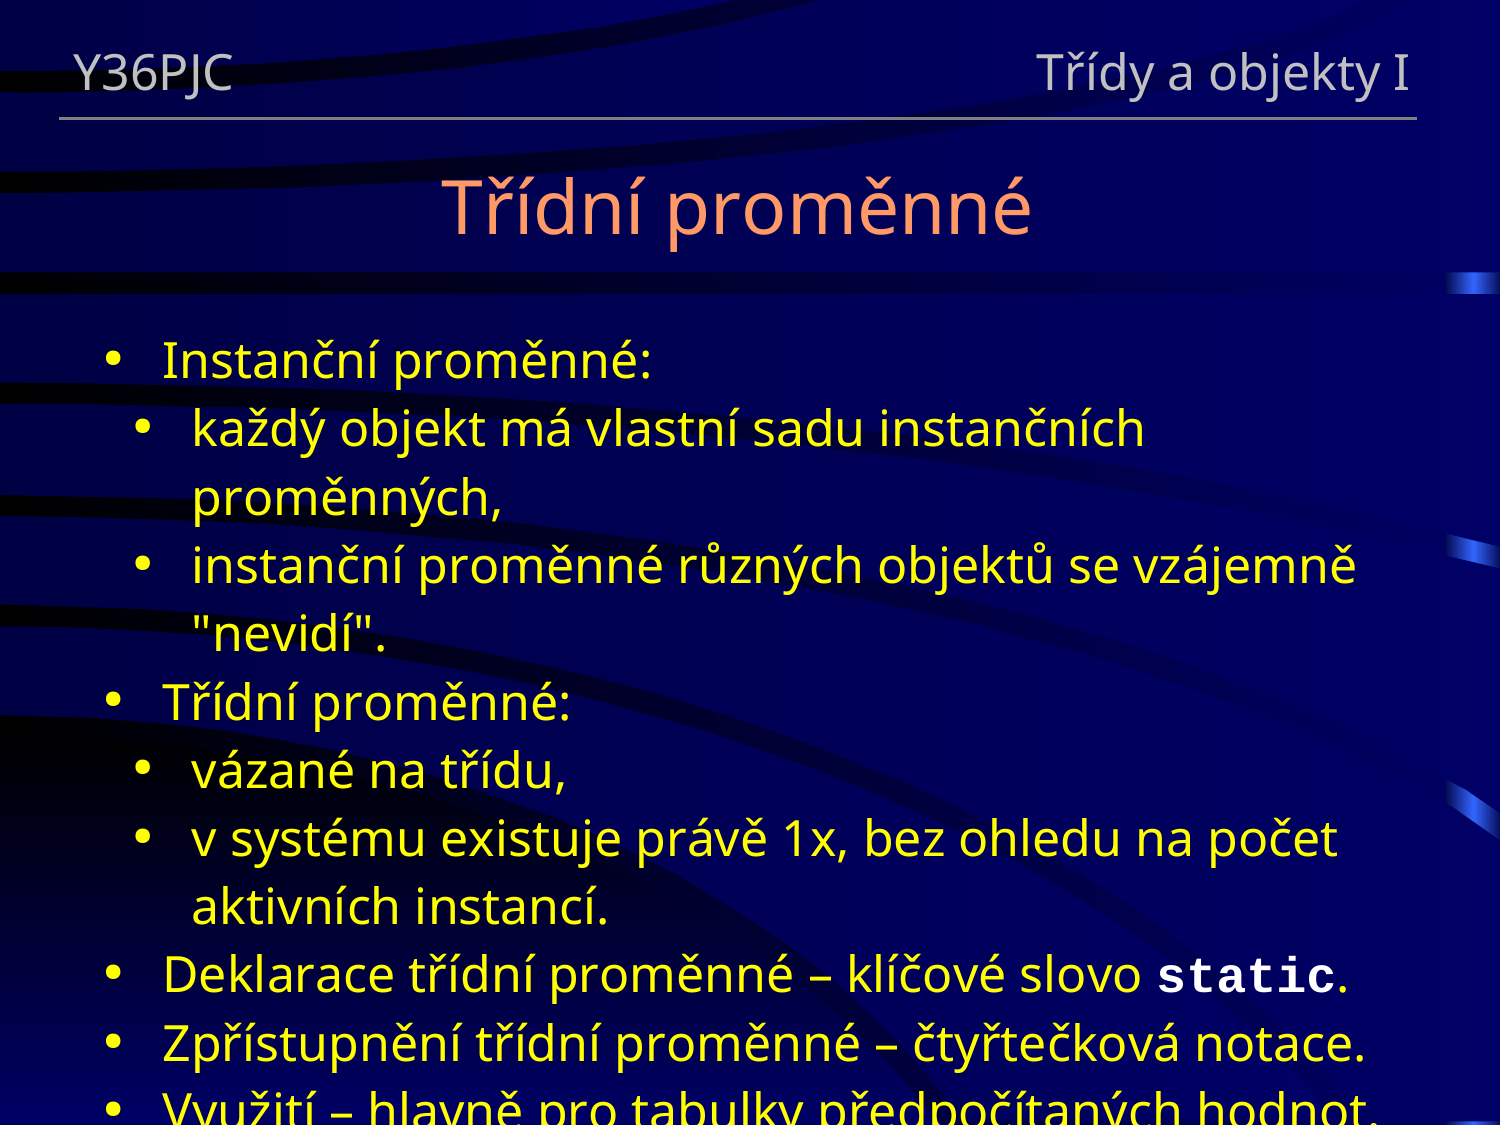

Y36PJC
Třídy a objekty I
Třídní proměnné
Instanční proměnné:
každý objekt má vlastní sadu instančních proměnných,
instanční proměnné různých objektů se vzájemně "nevidí".
Třídní proměnné:
vázané na třídu,
v systému existuje právě 1x, bez ohledu na počet aktivních instancí.
Deklarace třídní proměnné – klíčové slovo static.
Zpřístupnění třídní proměnné – čtyřtečková notace.
Využití – hlavně pro tabulky předpočítaných hodnot.